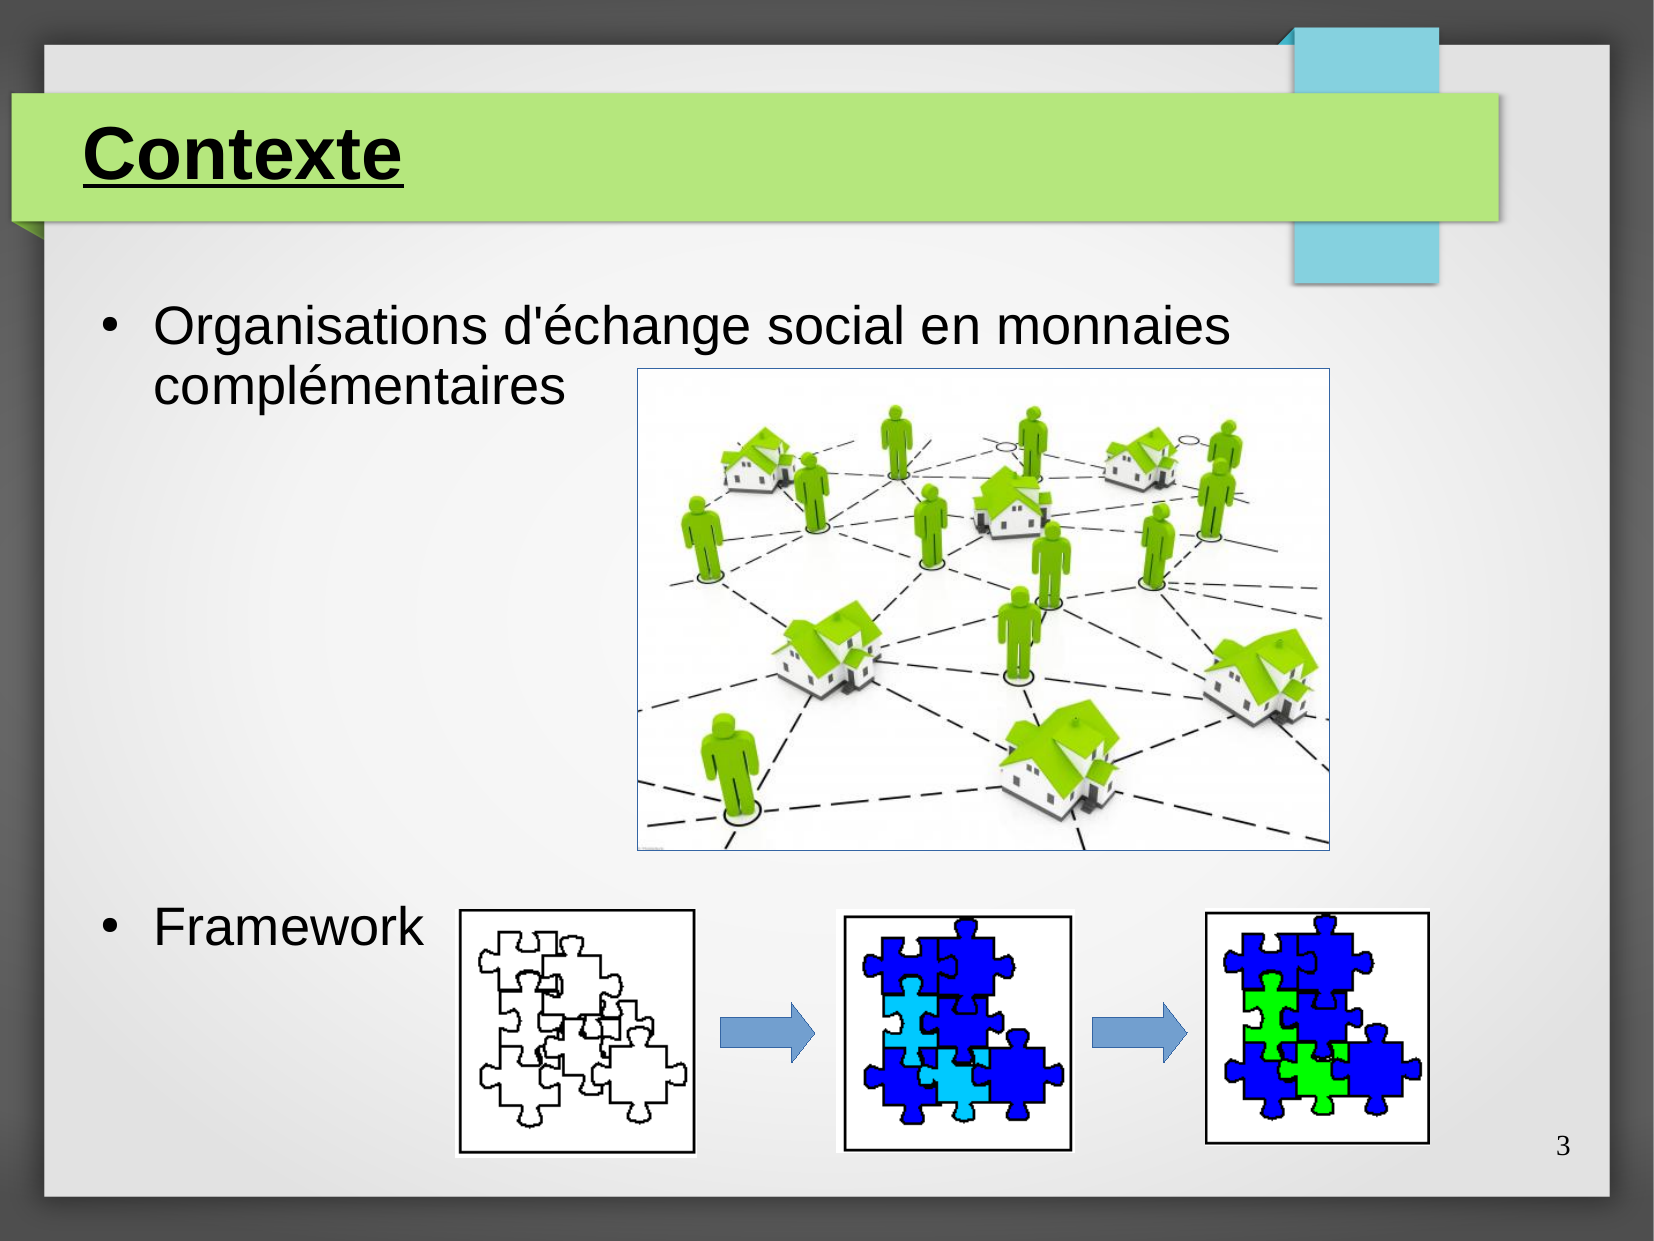

# Contexte
Organisations d'échange social en monnaies complémentaires
Framework
3